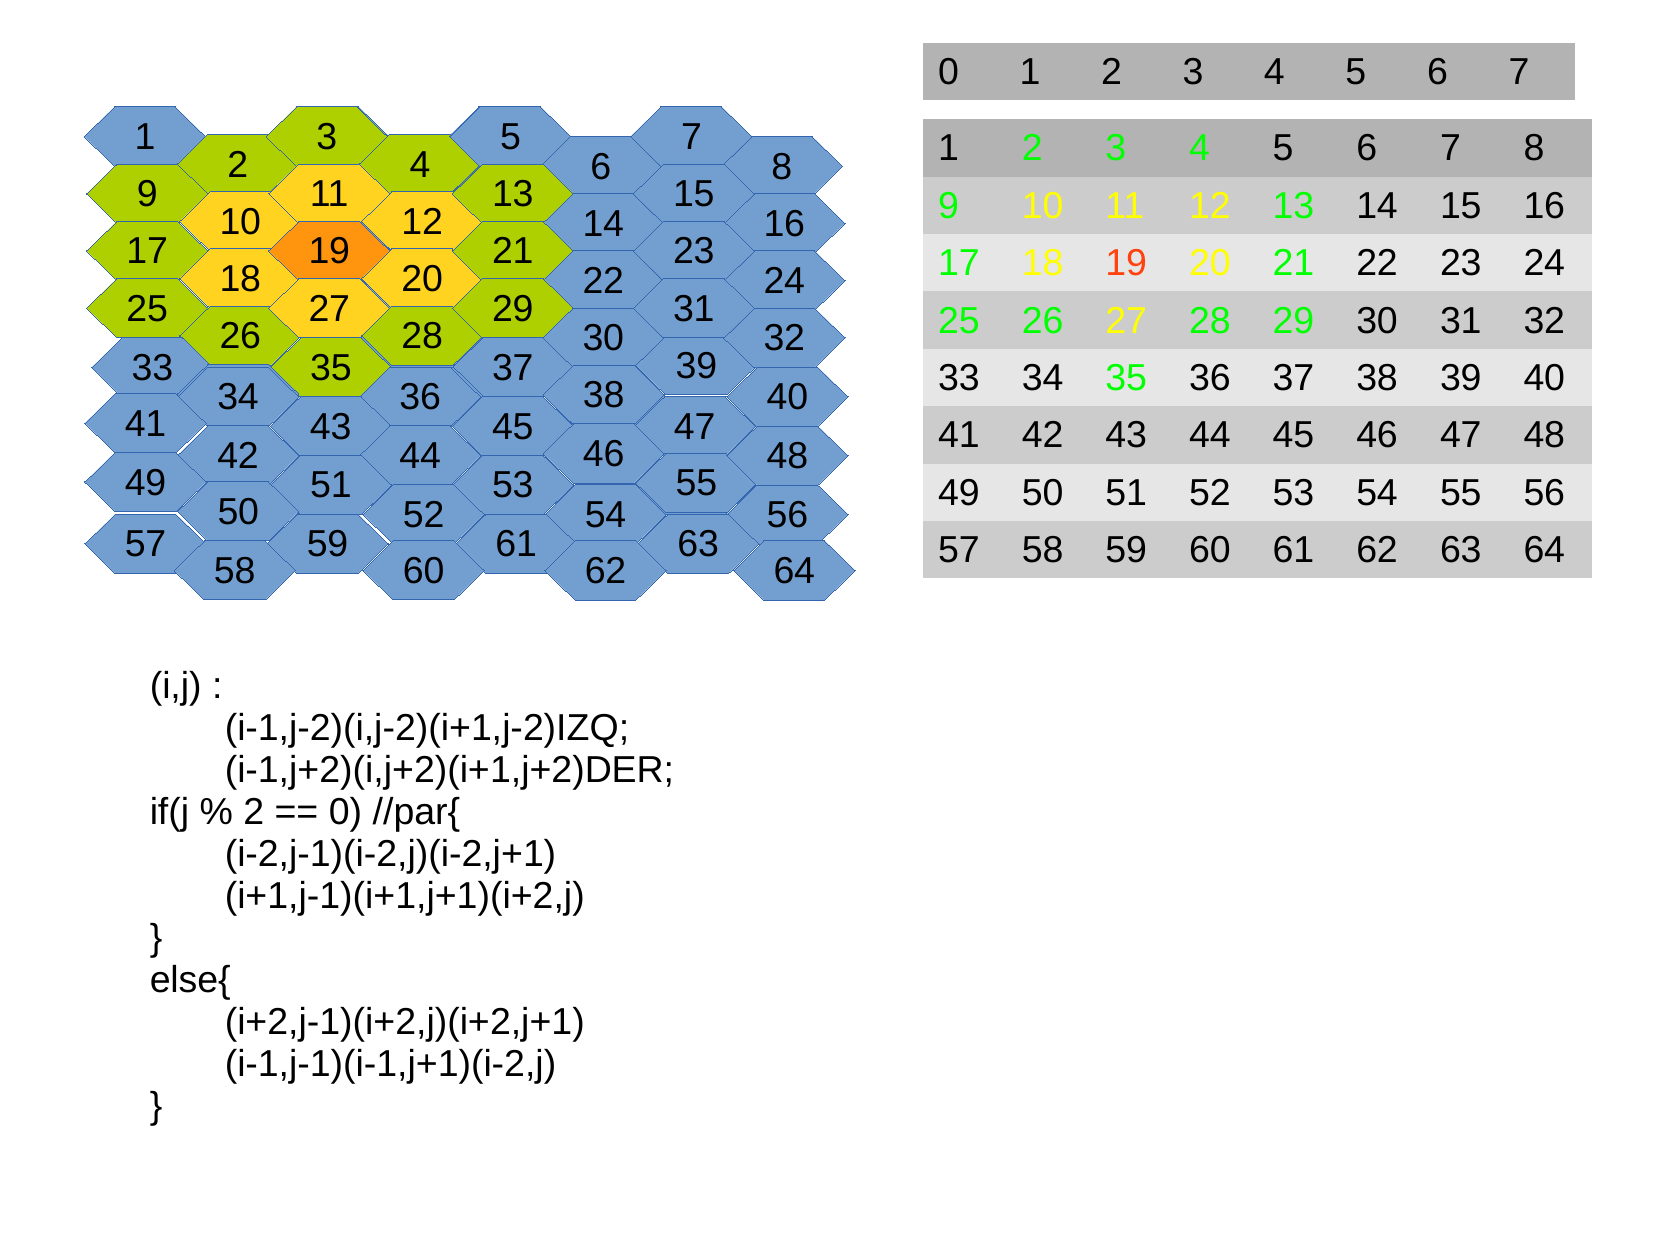

| 0 | 1 | 2 | 3 | 4 | 5 | 6 | 7 |
| --- | --- | --- | --- | --- | --- | --- | --- |
1
3
3
5
5
7
| 1 | 2 | 3 | 4 | 5 | 6 | 7 | 8 |
| --- | --- | --- | --- | --- | --- | --- | --- |
| 9 | 10 | 11 | 12 | 13 | 14 | 15 | 16 |
| 17 | 18 | 19 | 20 | 21 | 22 | 23 | 24 |
| 25 | 26 | 27 | 28 | 29 | 30 | 31 | 32 |
| 33 | 34 | 35 | 36 | 37 | 38 | 39 | 40 |
| 41 | 42 | 43 | 44 | 45 | 46 | 47 | 48 |
| 49 | 50 | 51 | 52 | 53 | 54 | 55 | 56 |
| 57 | 58 | 59 | 60 | 61 | 62 | 63 | 64 |
2
4
4
6
6
8
9
11
13
15
10
12
14
16
17
19
21
23
18
20
22
24
25
27
29
31
26
28
30
32
39
33
35
37
38
34
36
40
41
43
45
47
46
42
44
48
49
55
51
53
50
52
54
56
59
61
63
57
58
60
62
64
(i,j) :
	(i-1,j-2)(i,j-2)(i+1,j-2)IZQ;
	(i-1,j+2)(i,j+2)(i+1,j+2)DER;
if(j % 2 == 0) //par{
	(i-2,j-1)(i-2,j)(i-2,j+1)
	(i+1,j-1)(i+1,j+1)(i+2,j)
}
else{
	(i+2,j-1)(i+2,j)(i+2,j+1)
	(i-1,j-1)(i-1,j+1)(i-2,j)
}